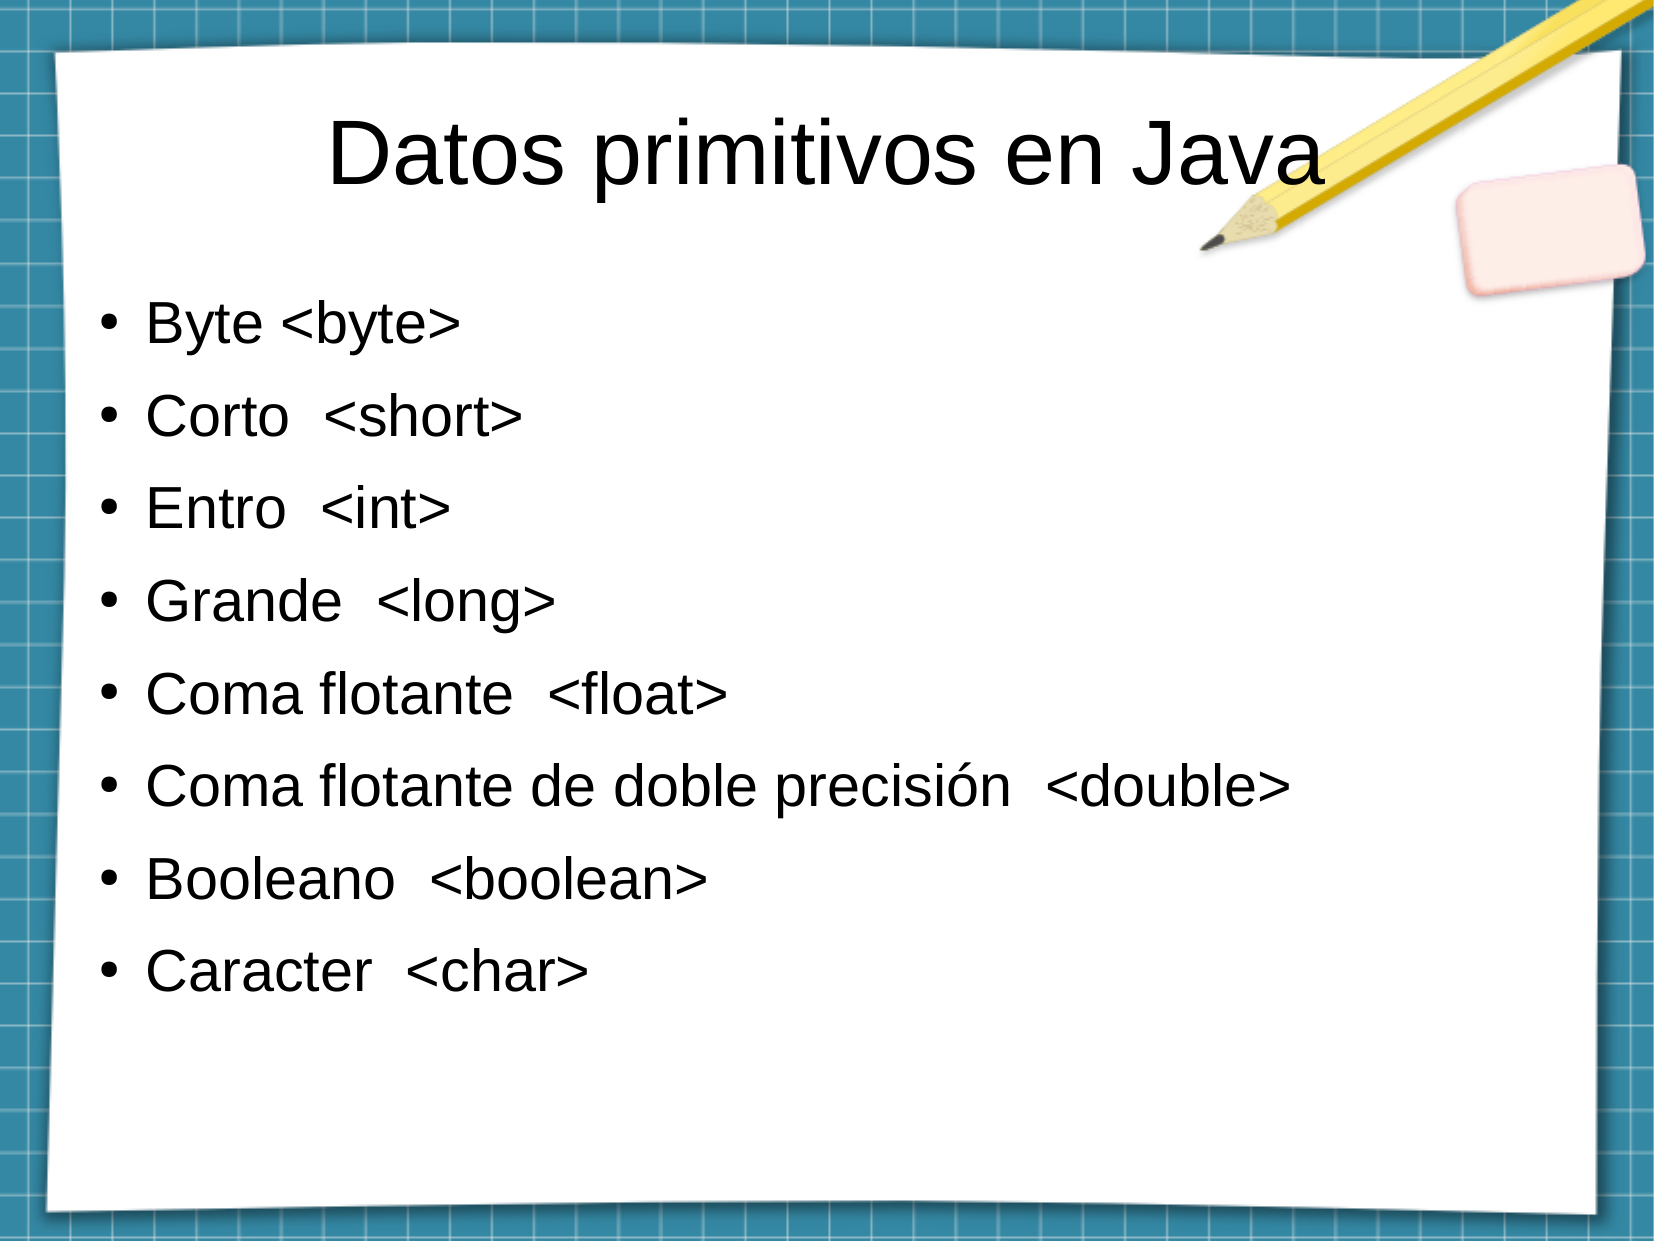

# Datos primitivos en Java
Byte <byte>
Corto <short>
Entro <int>
Grande <long>
Coma flotante <float>
Coma flotante de doble precisión <double>
Booleano <boolean>
Caracter <char>